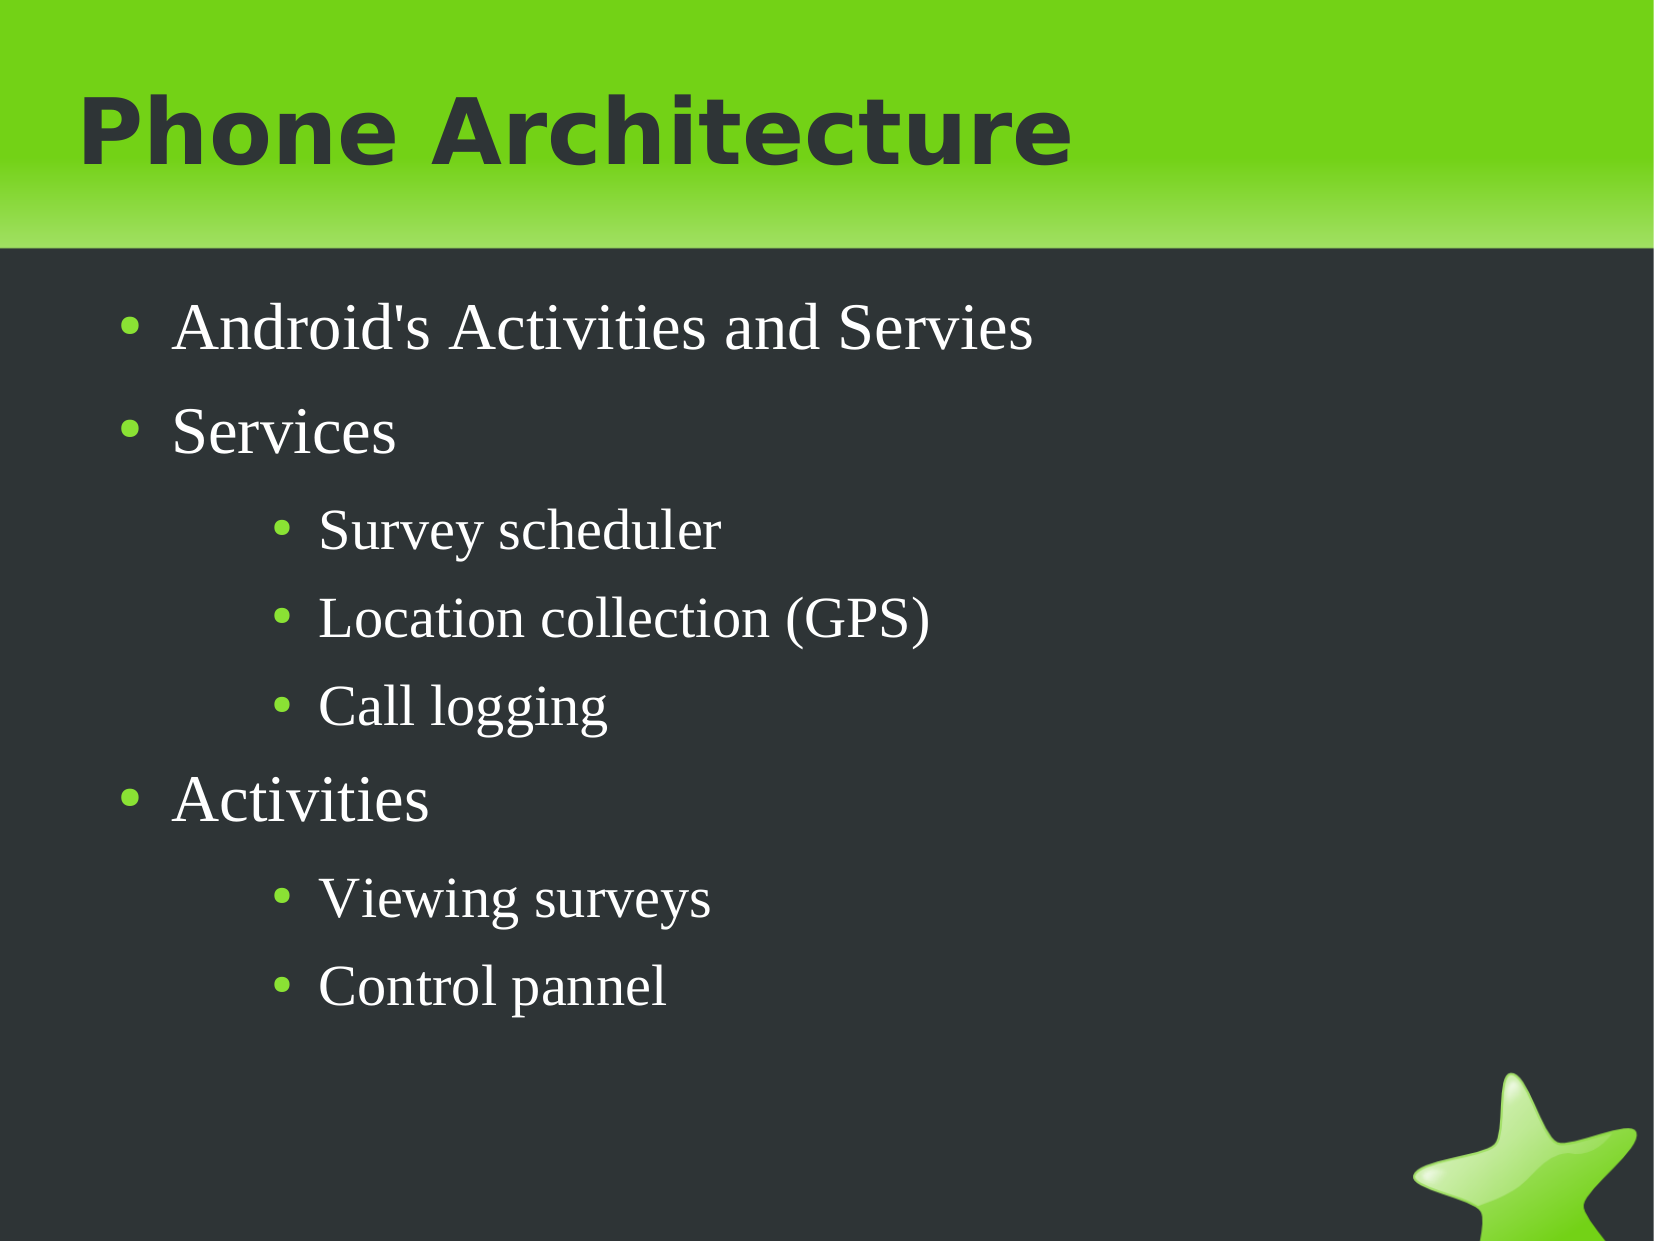

# Phone Architecture
Android's Activities and Servies
Services
Survey scheduler
Location collection (GPS)
Call logging
Activities
Viewing surveys
Control pannel